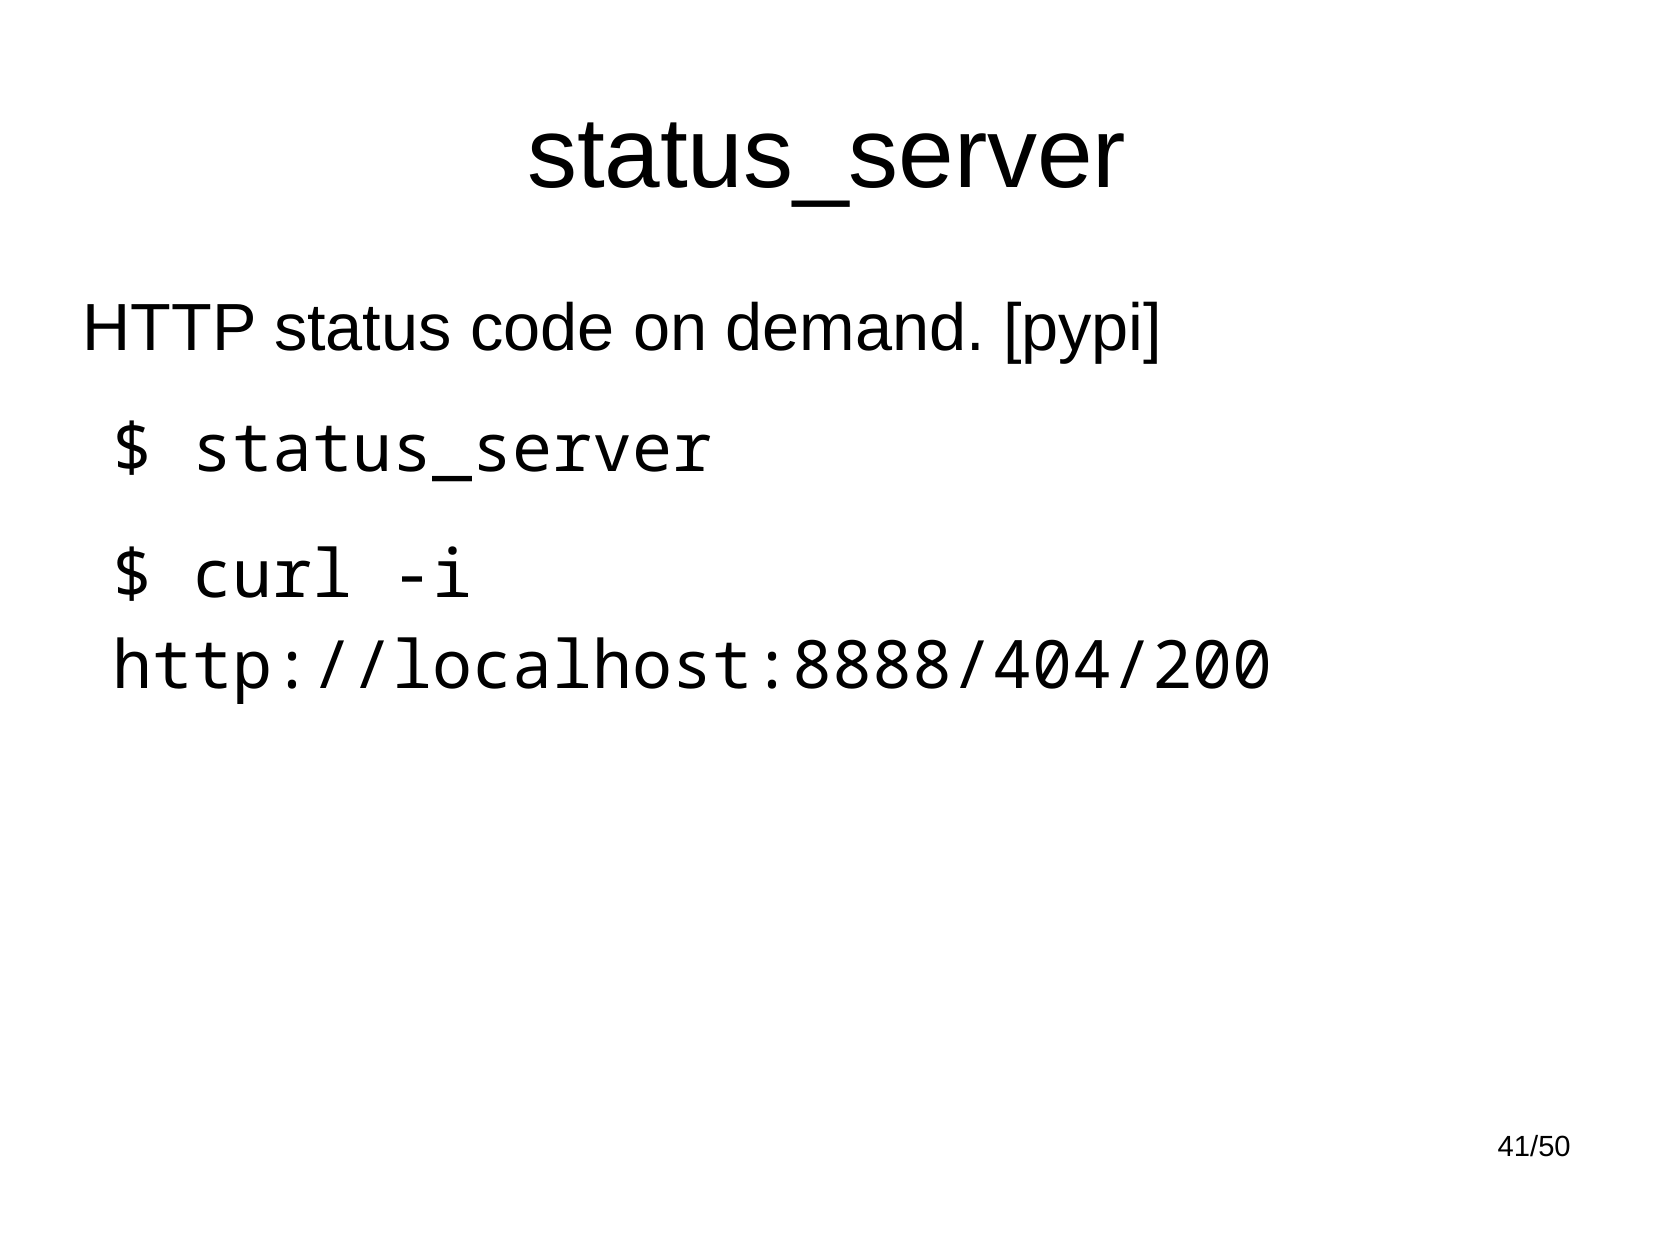

# status_server
HTTP status code on demand. [pypi]
$ status_server
$ curl -i http://localhost:8888/404/200
41